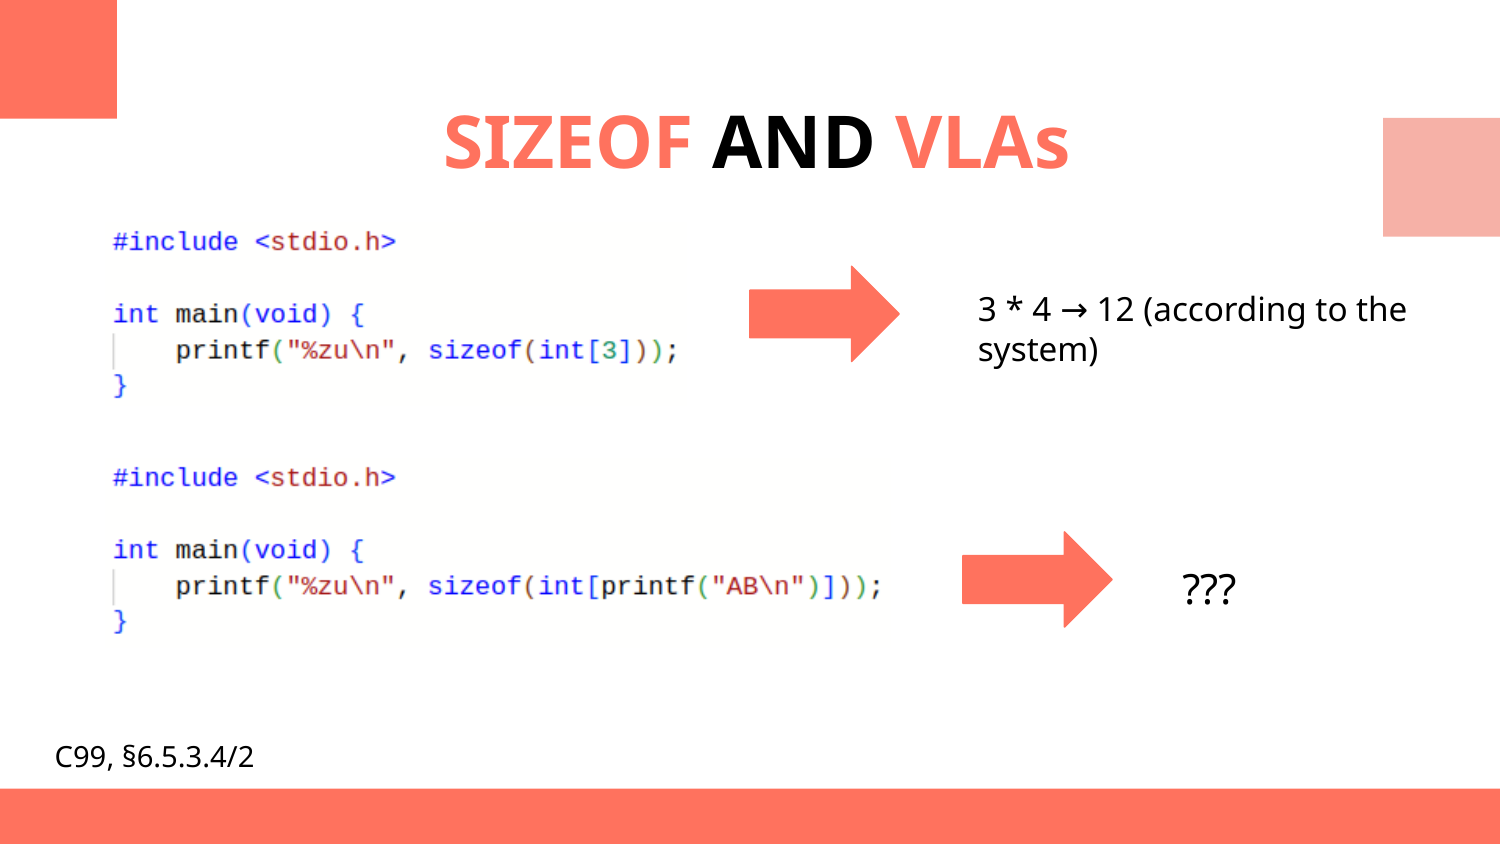

# SIZEOF AND VLAs
3 * 4 → 12 (according to the system)
???
C99, §6.5.3.4/2